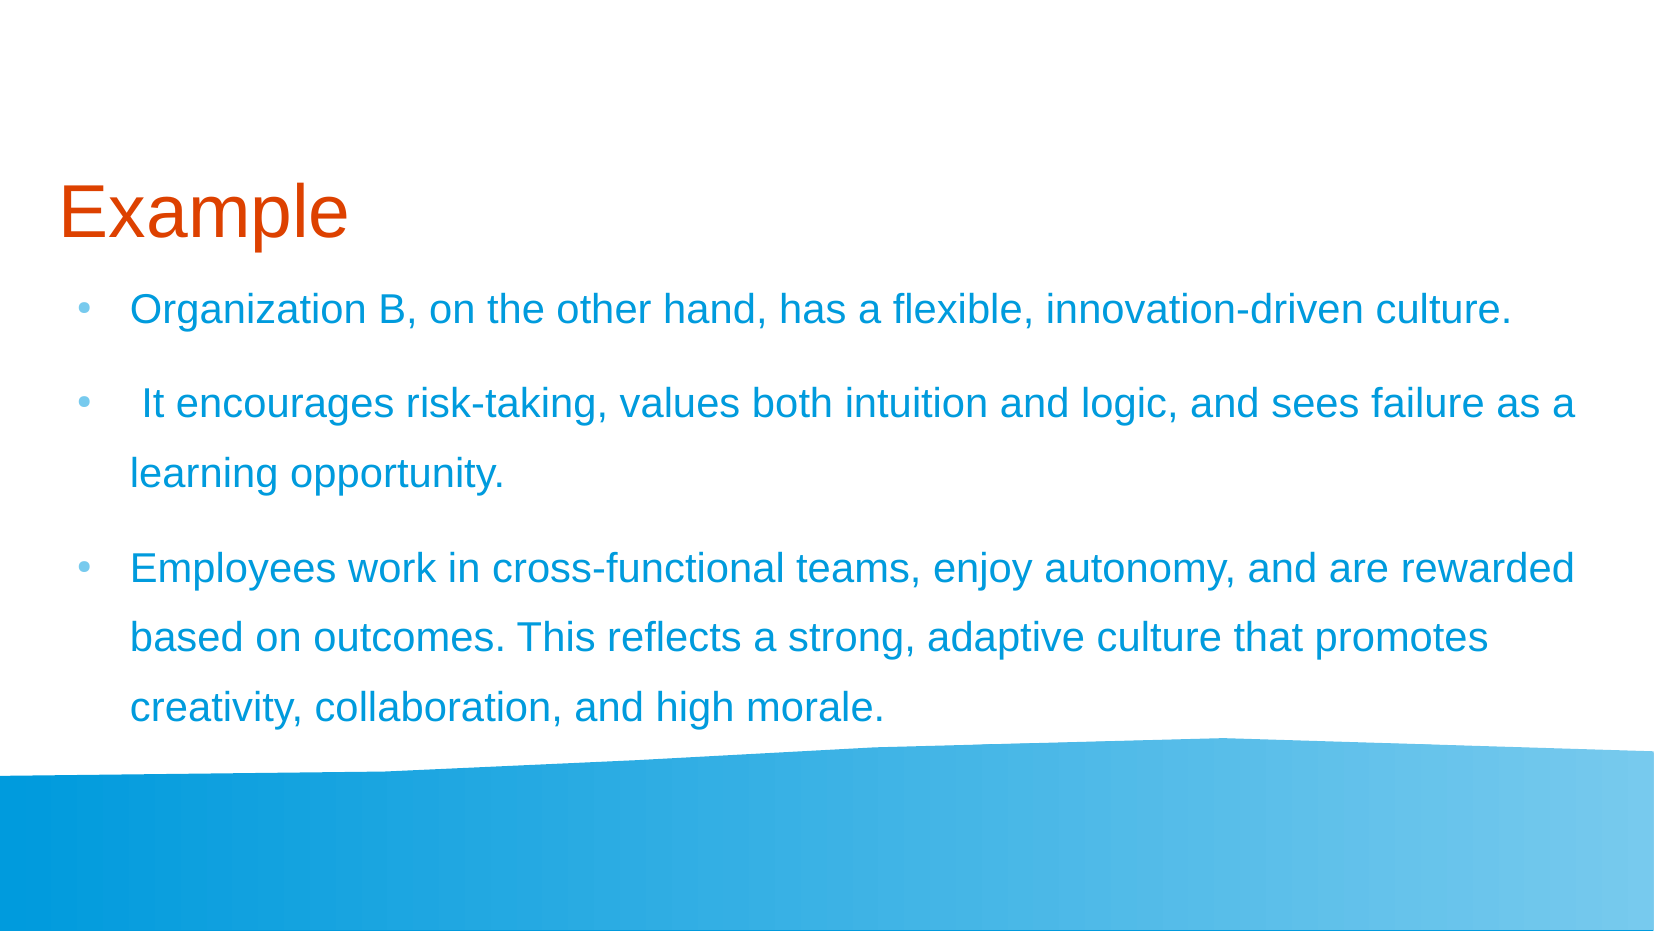

# Example
Organization B, on the other hand, has a flexible, innovation-driven culture.
 It encourages risk-taking, values both intuition and logic, and sees failure as a learning opportunity.
Employees work in cross-functional teams, enjoy autonomy, and are rewarded based on outcomes. This reflects a strong, adaptive culture that promotes creativity, collaboration, and high morale.